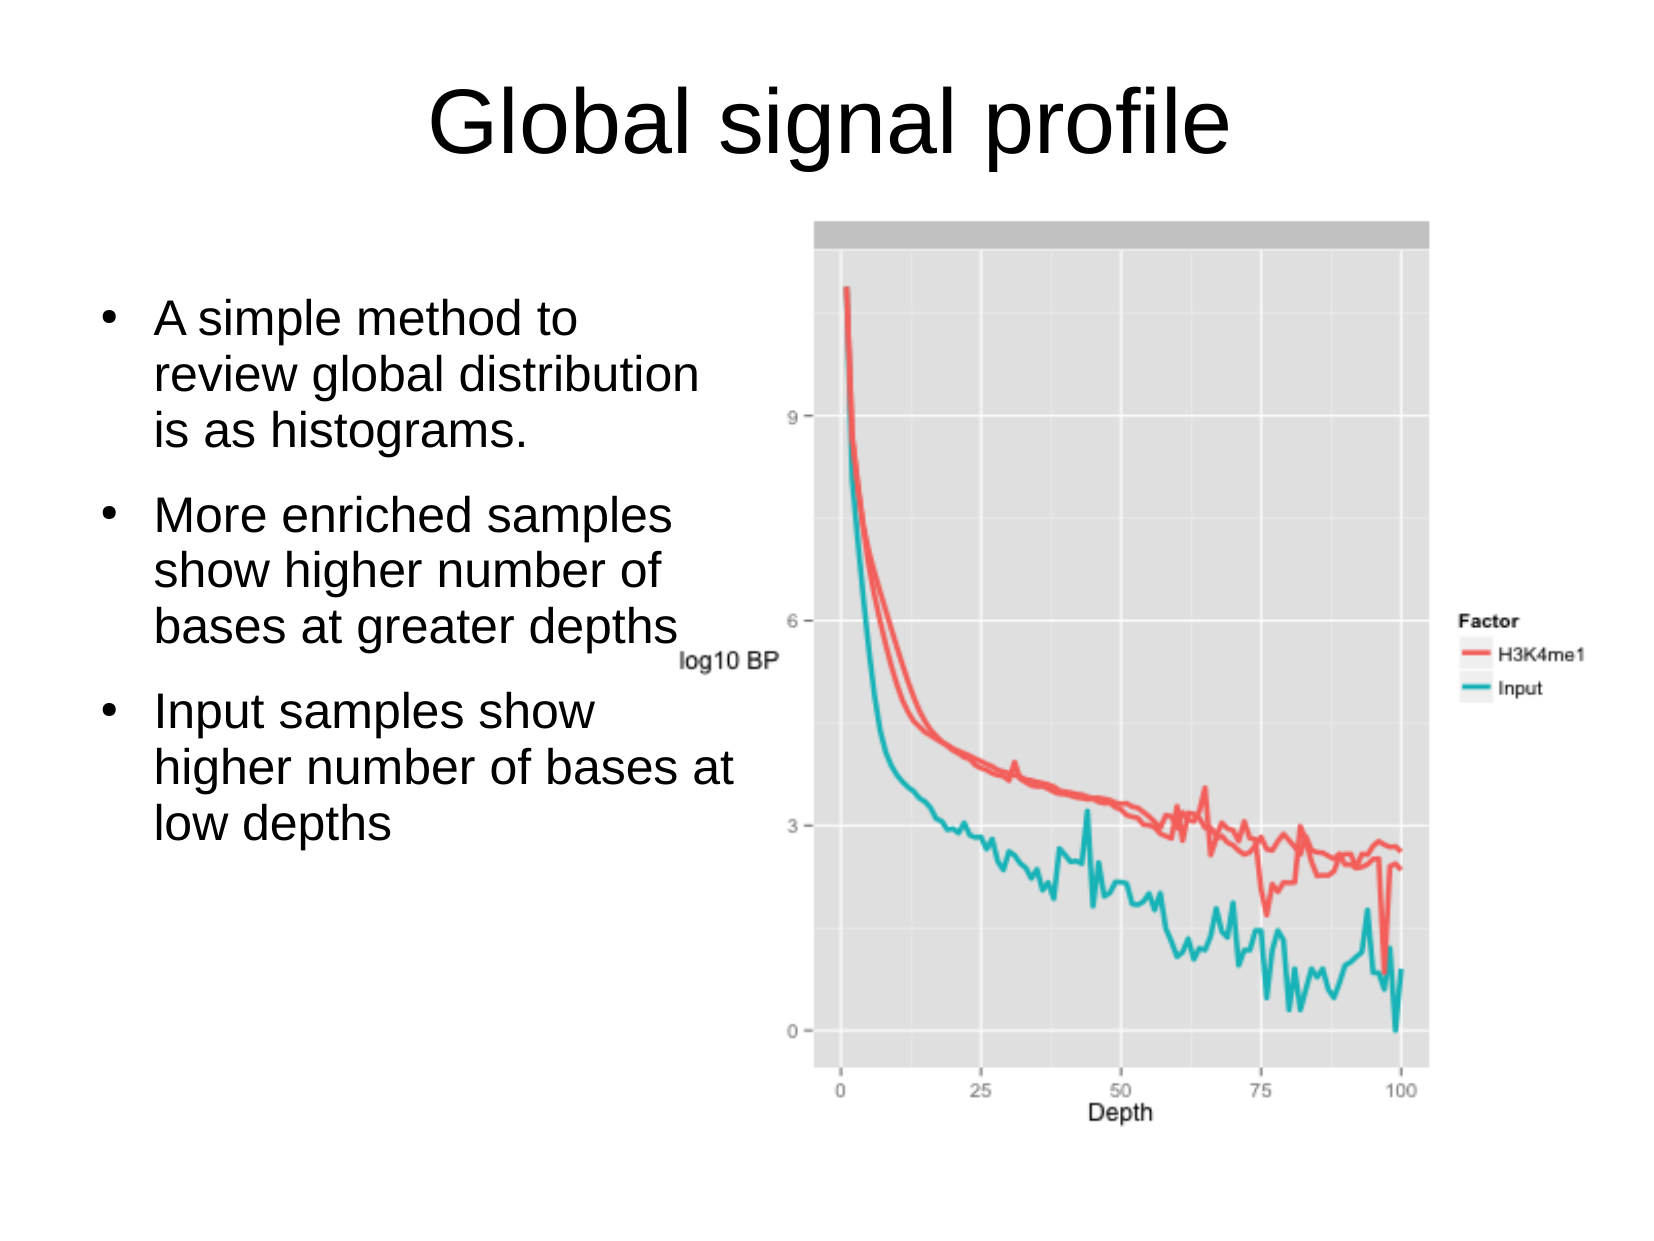

# Global signal profile
A simple method to review global distribution is as histograms.
More enriched samples show higher number of bases at greater depths
Input samples show higher number of bases at low depths